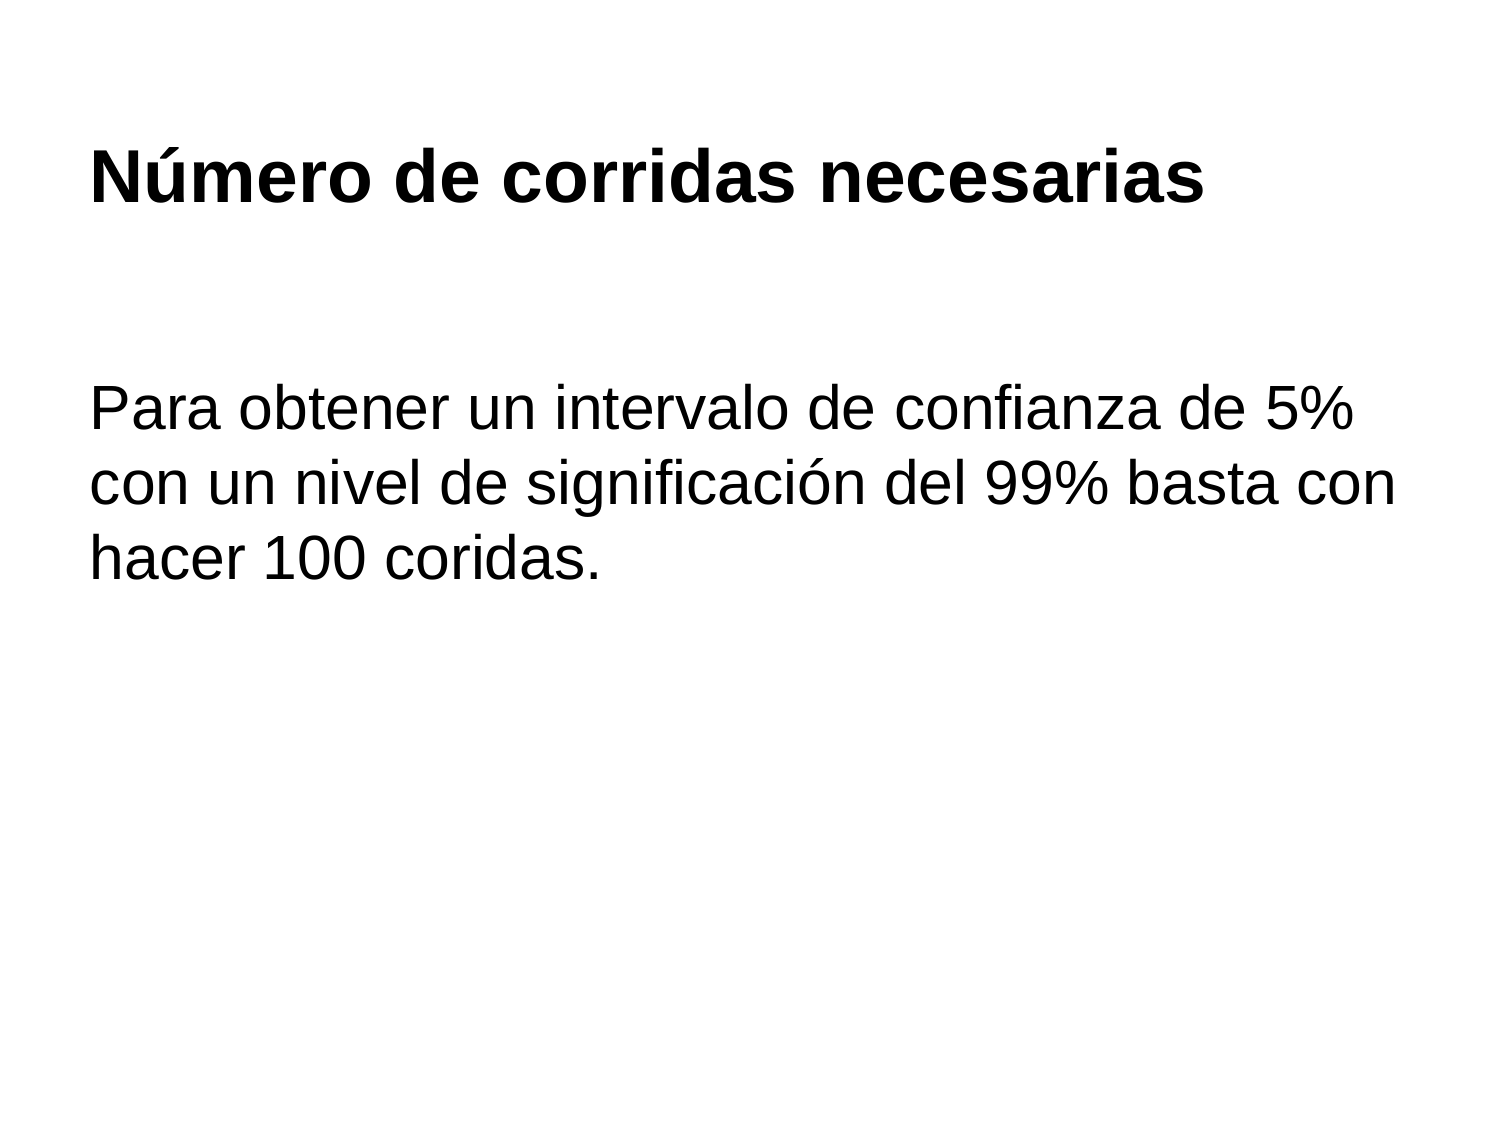

Número de corridas necesarias
Para obtener un intervalo de confianza de 5% con un nivel de significación del 99% basta con hacer 100 coridas.